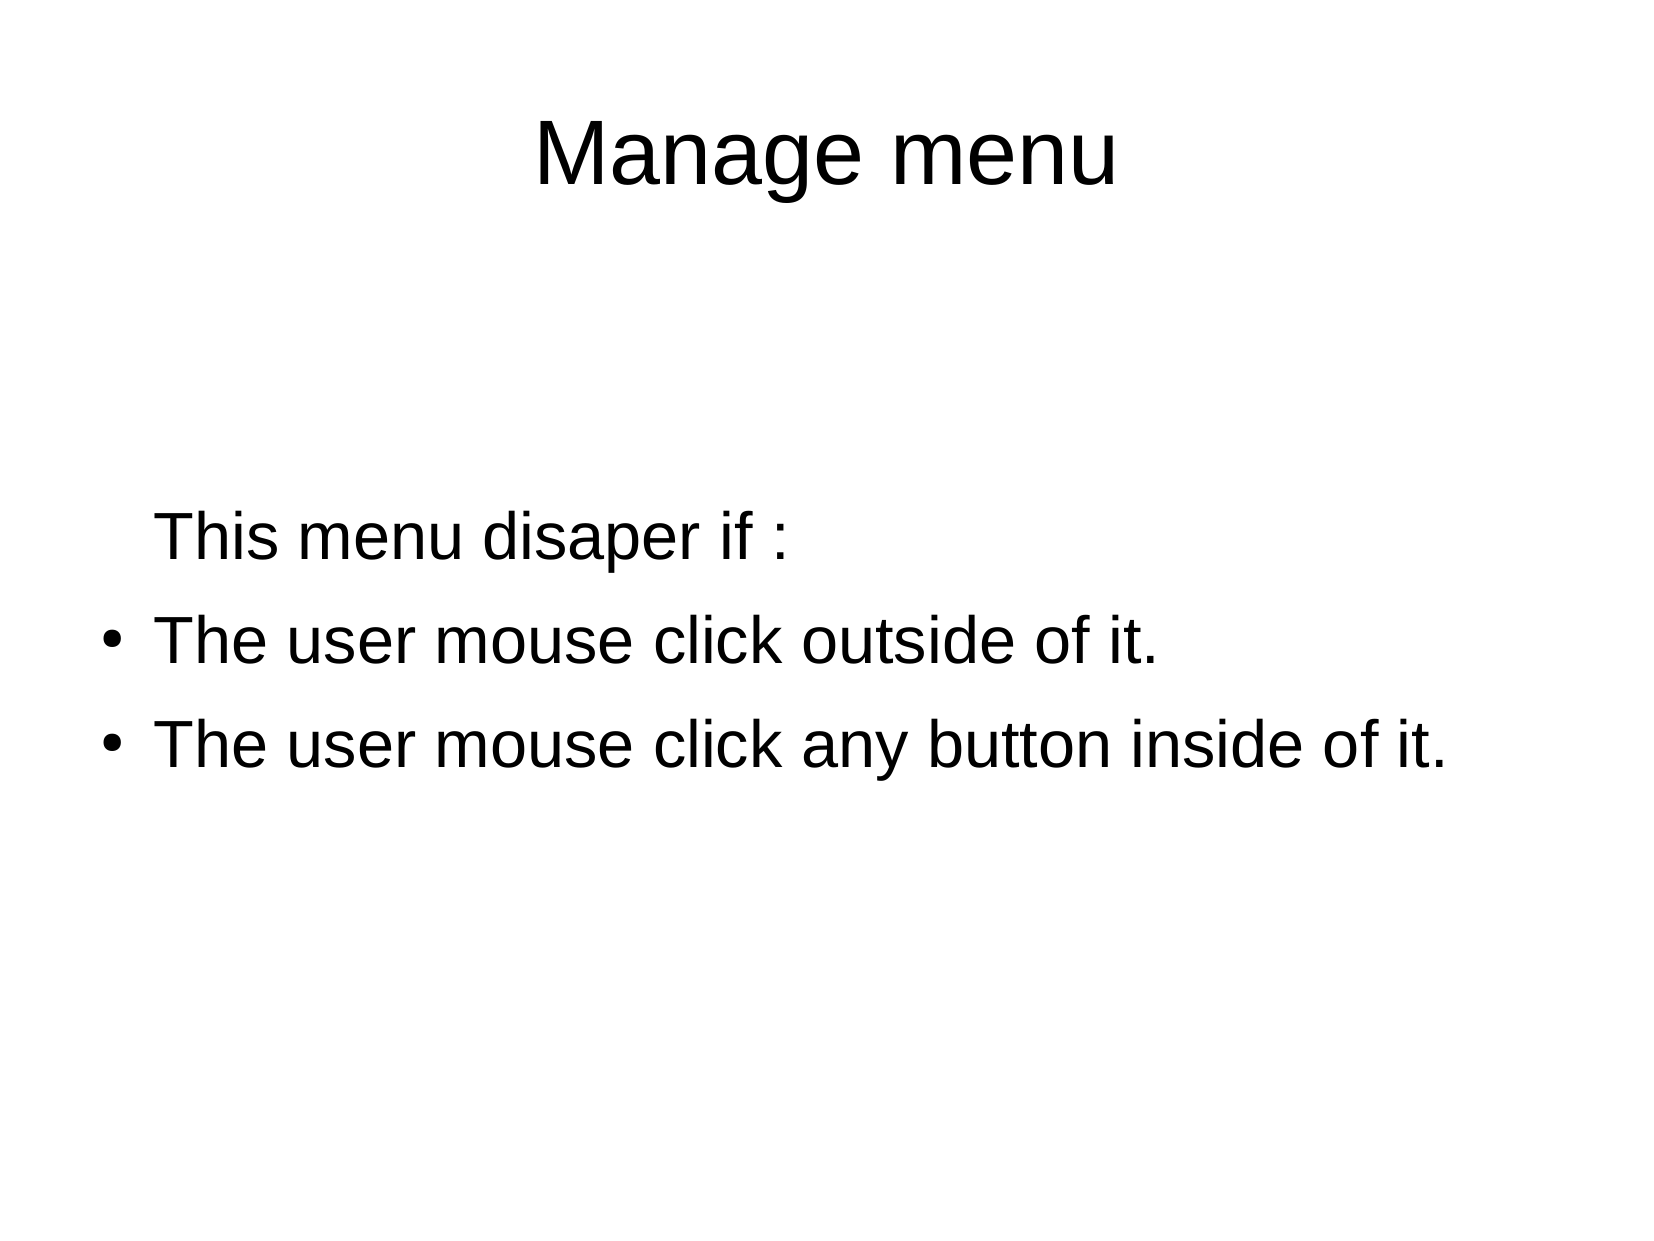

# Manage menu
This menu disaper if :
The user mouse click outside of it.
The user mouse click any button inside of it.